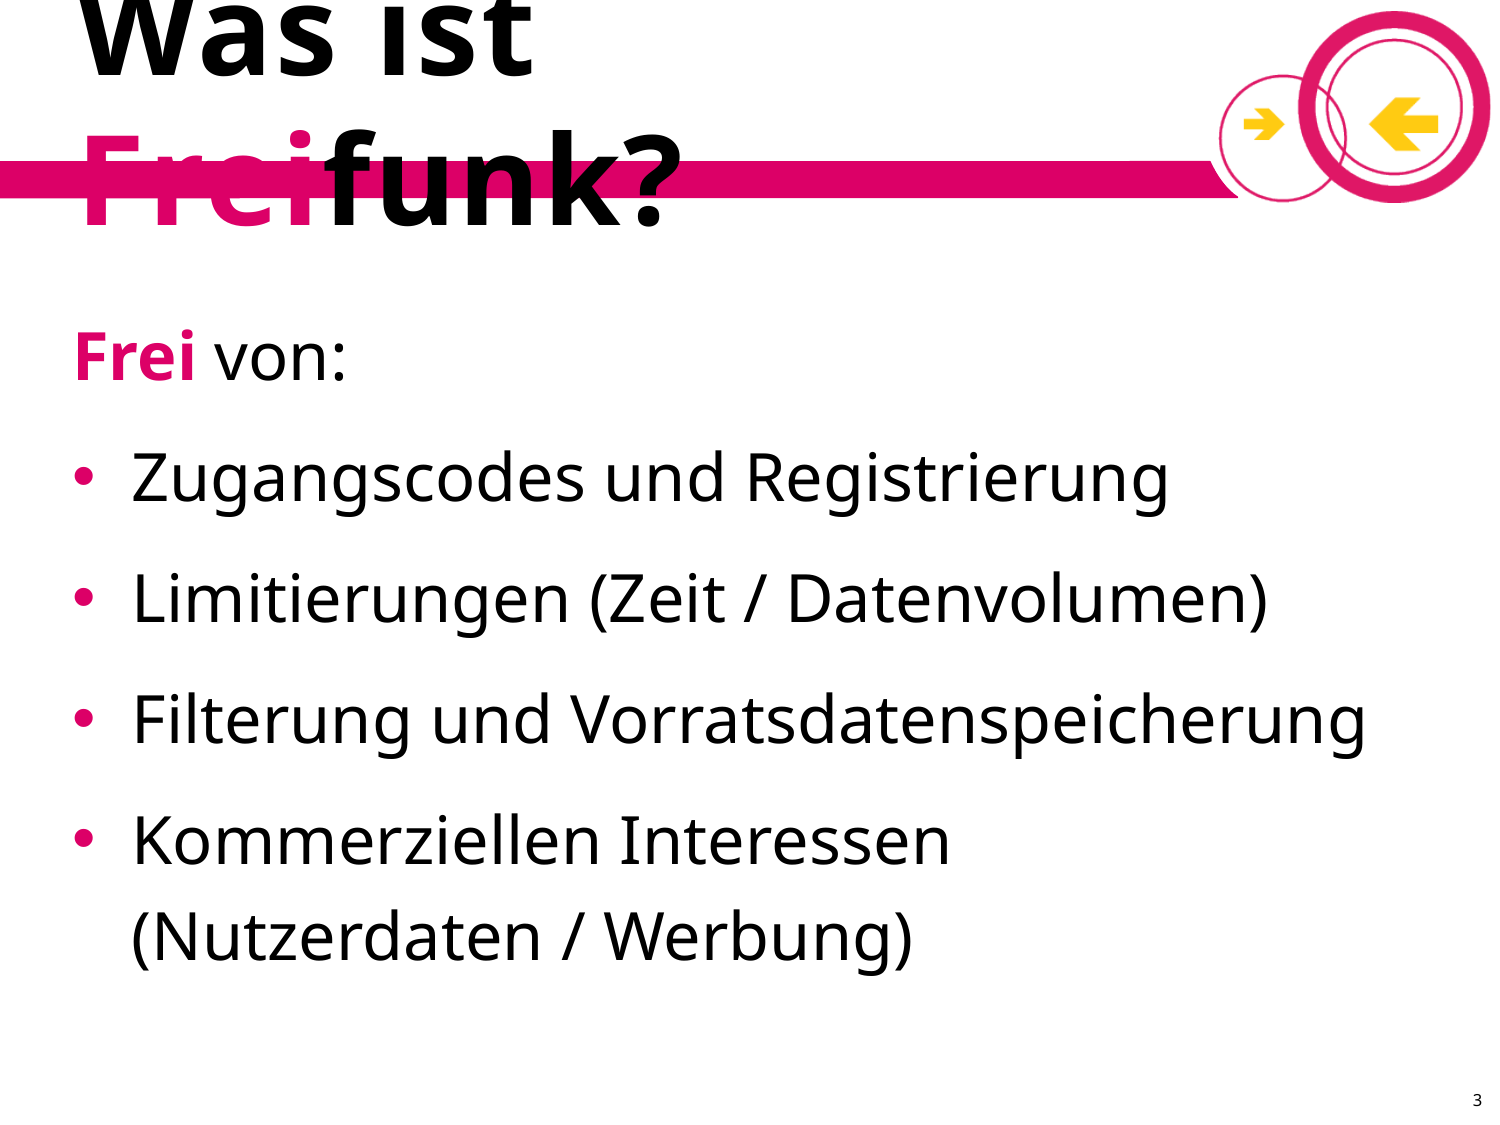

# Was ist Freifunk?
Frei von:
	Zugangscodes und Registrierung
 	Limitierungen (Zeit / Datenvolumen)
	Filterung und Vorratsdatenspeicherung
	Kommerziellen Interessen
 	(Nutzerdaten / Werbung)